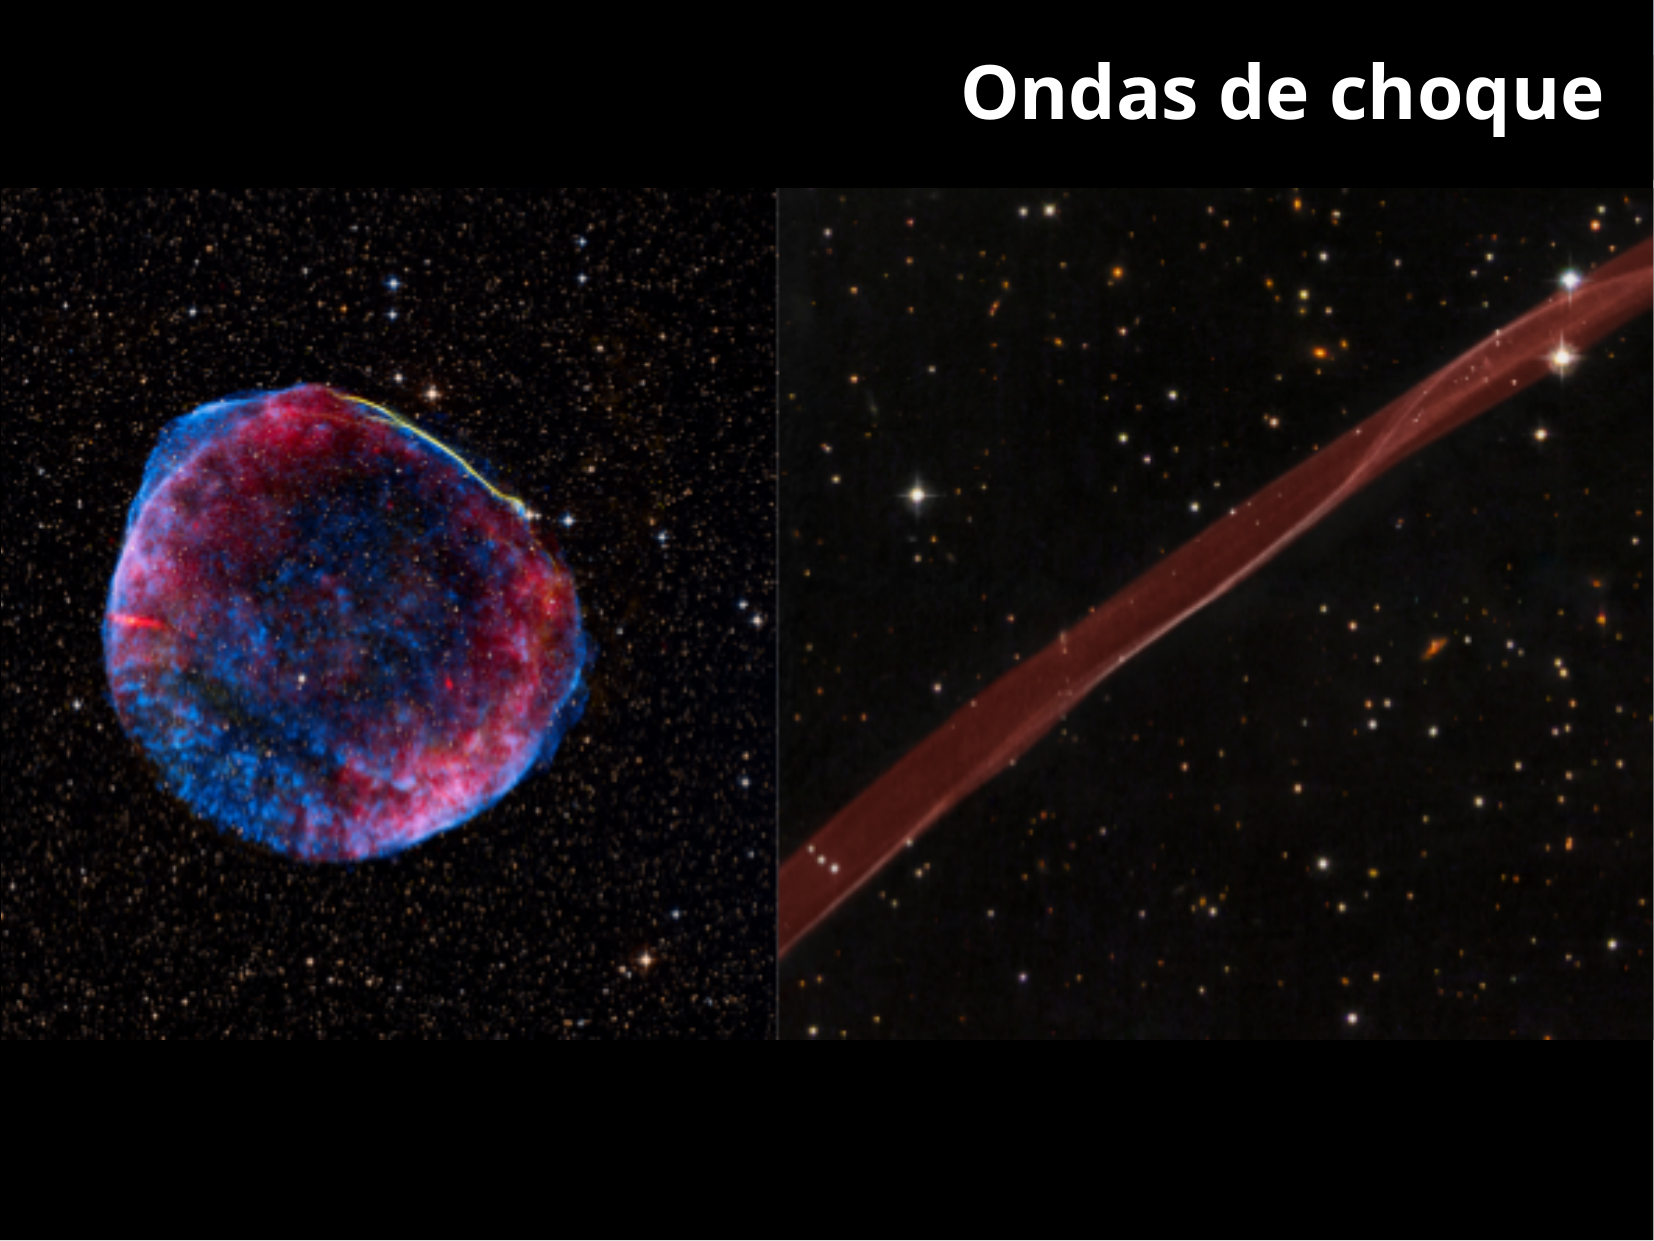

# Ondas de choque
Feb 2017
Asorey - Chile - U01
53